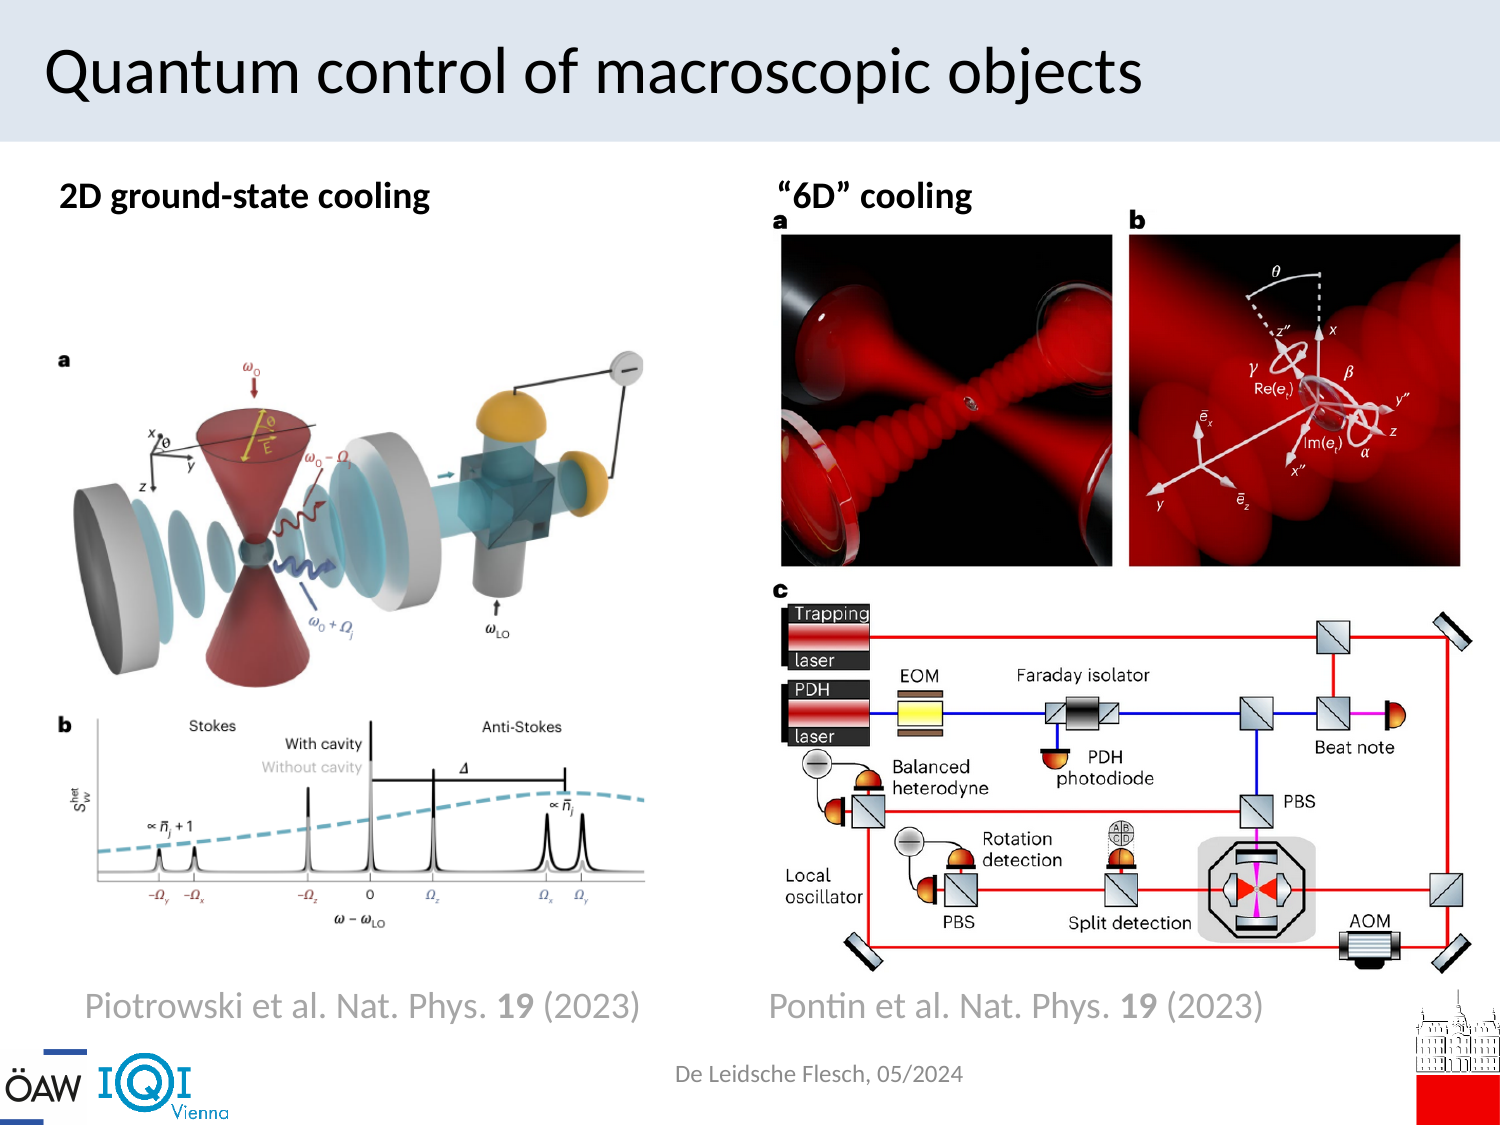

# Quantum control of macroscopic objects
2D ground-state cooling
“6D” cooling
Piotrowski et al. Nat. Phys. 19 (2023)
Pontin et al. Nat. Phys. 19 (2023)
De Leidsche Flesch, 05/2024